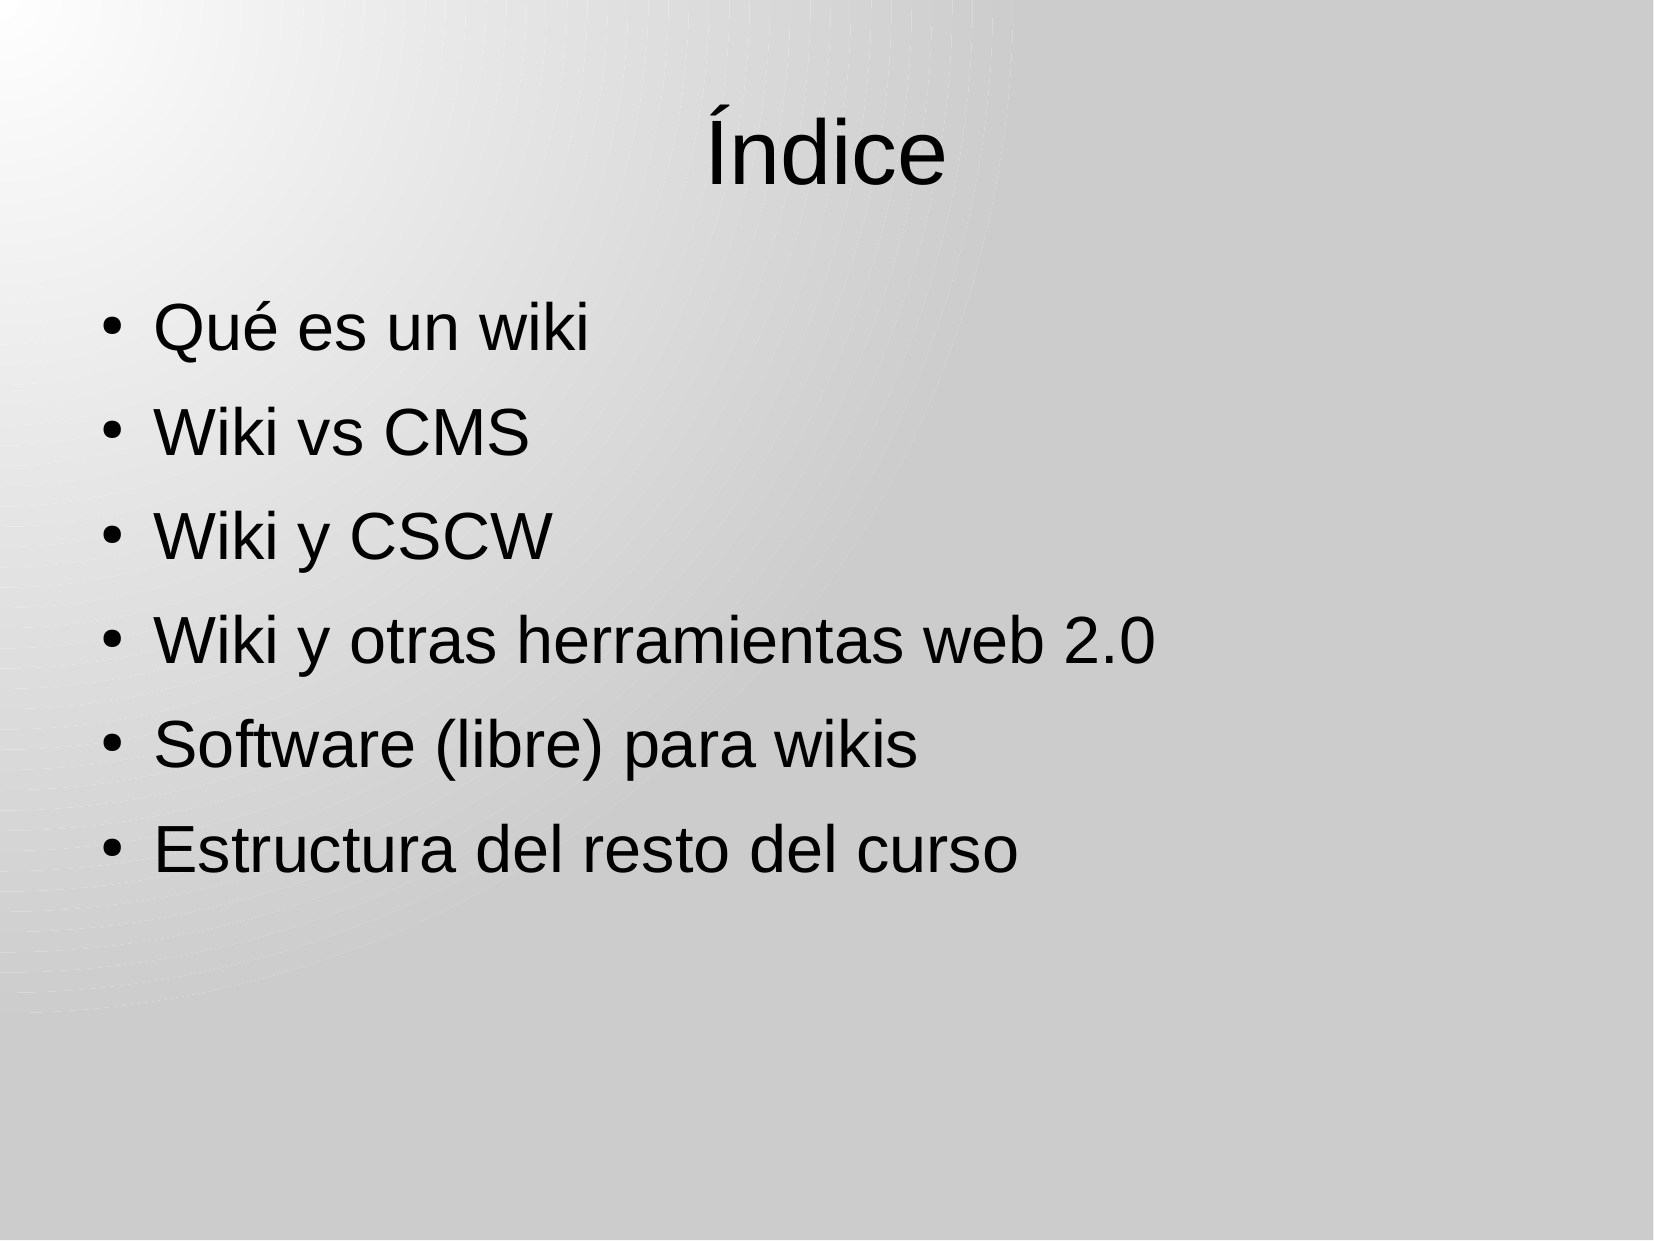

# Índice
Qué es un wiki
Wiki vs CMS
Wiki y CSCW
Wiki y otras herramientas web 2.0
Software (libre) para wikis
Estructura del resto del curso